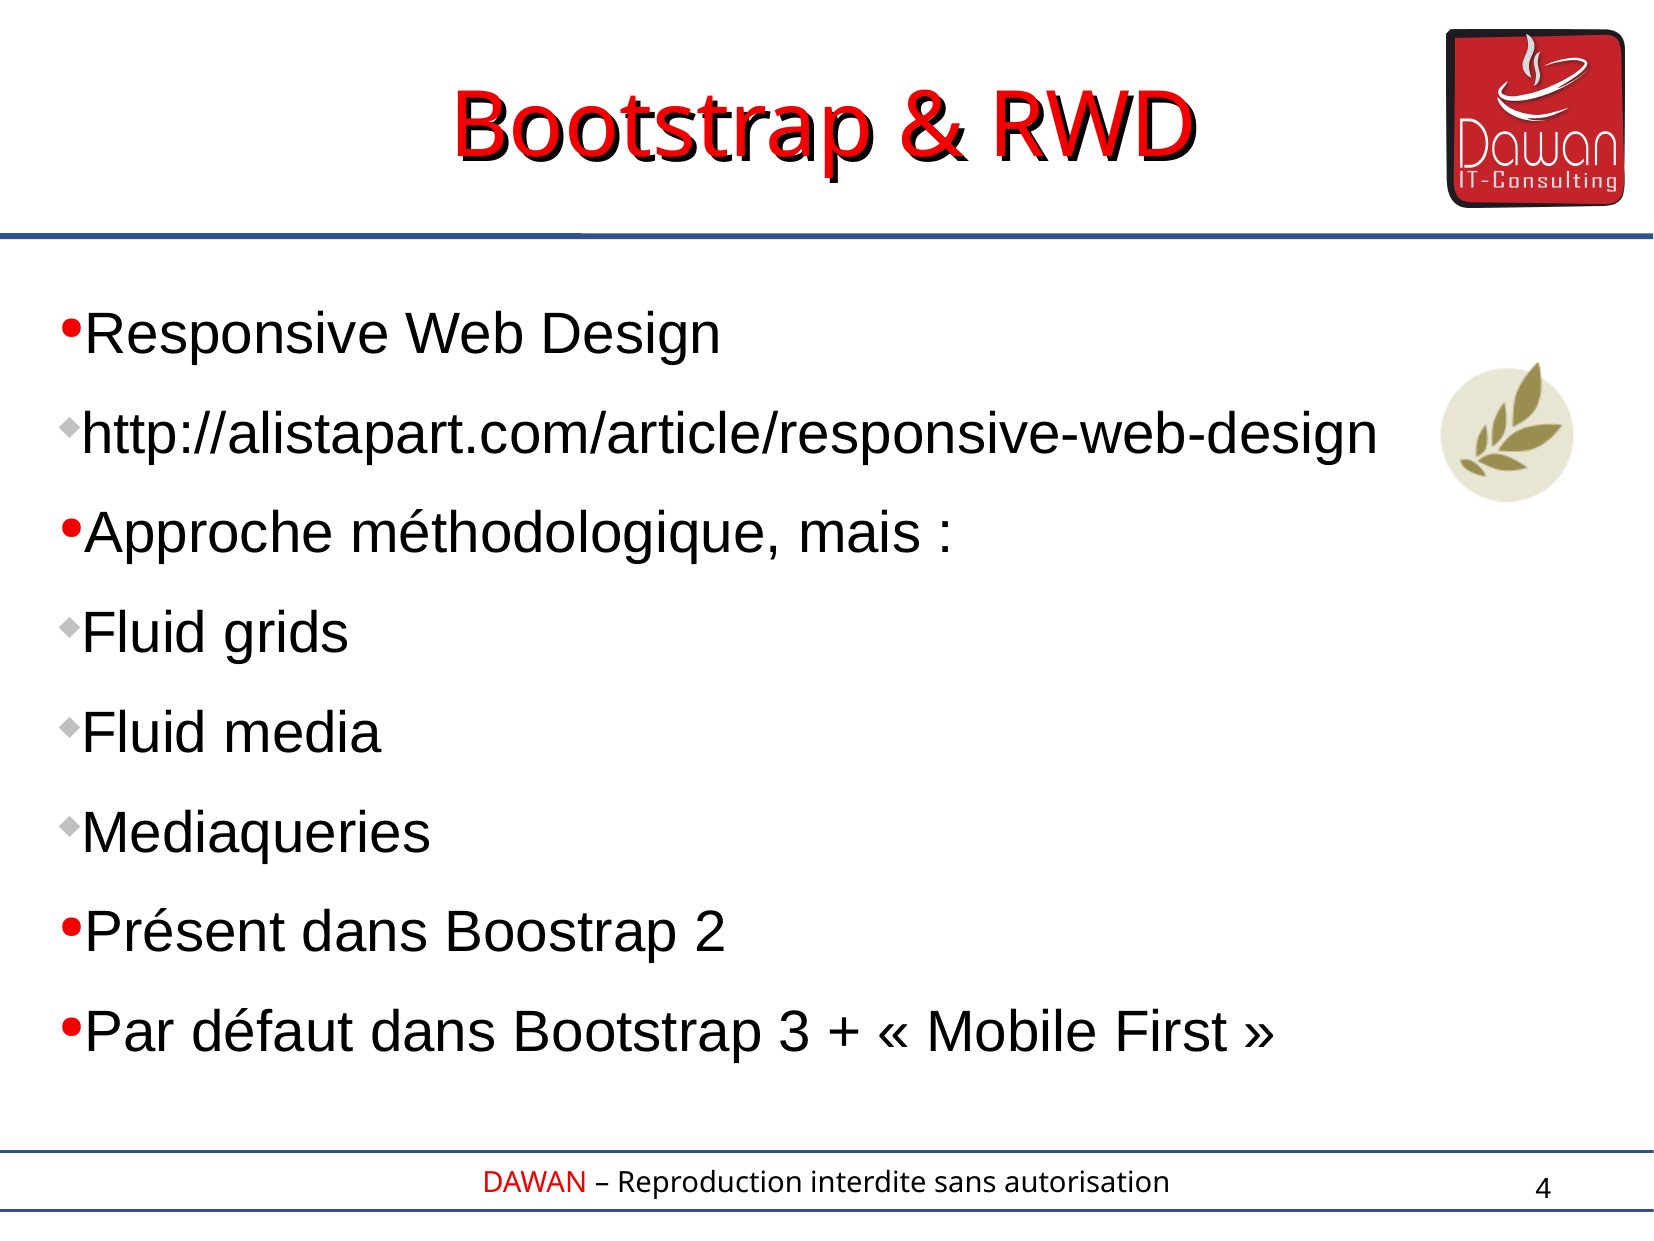

Bootstrap & RWD
# Responsive Web Design
http://alistapart.com/article/responsive-web-design
Approche méthodologique, mais :
Fluid grids
Fluid media
Mediaqueries
Présent dans Boostrap 2
Par défaut dans Bootstrap 3 + « Mobile First »